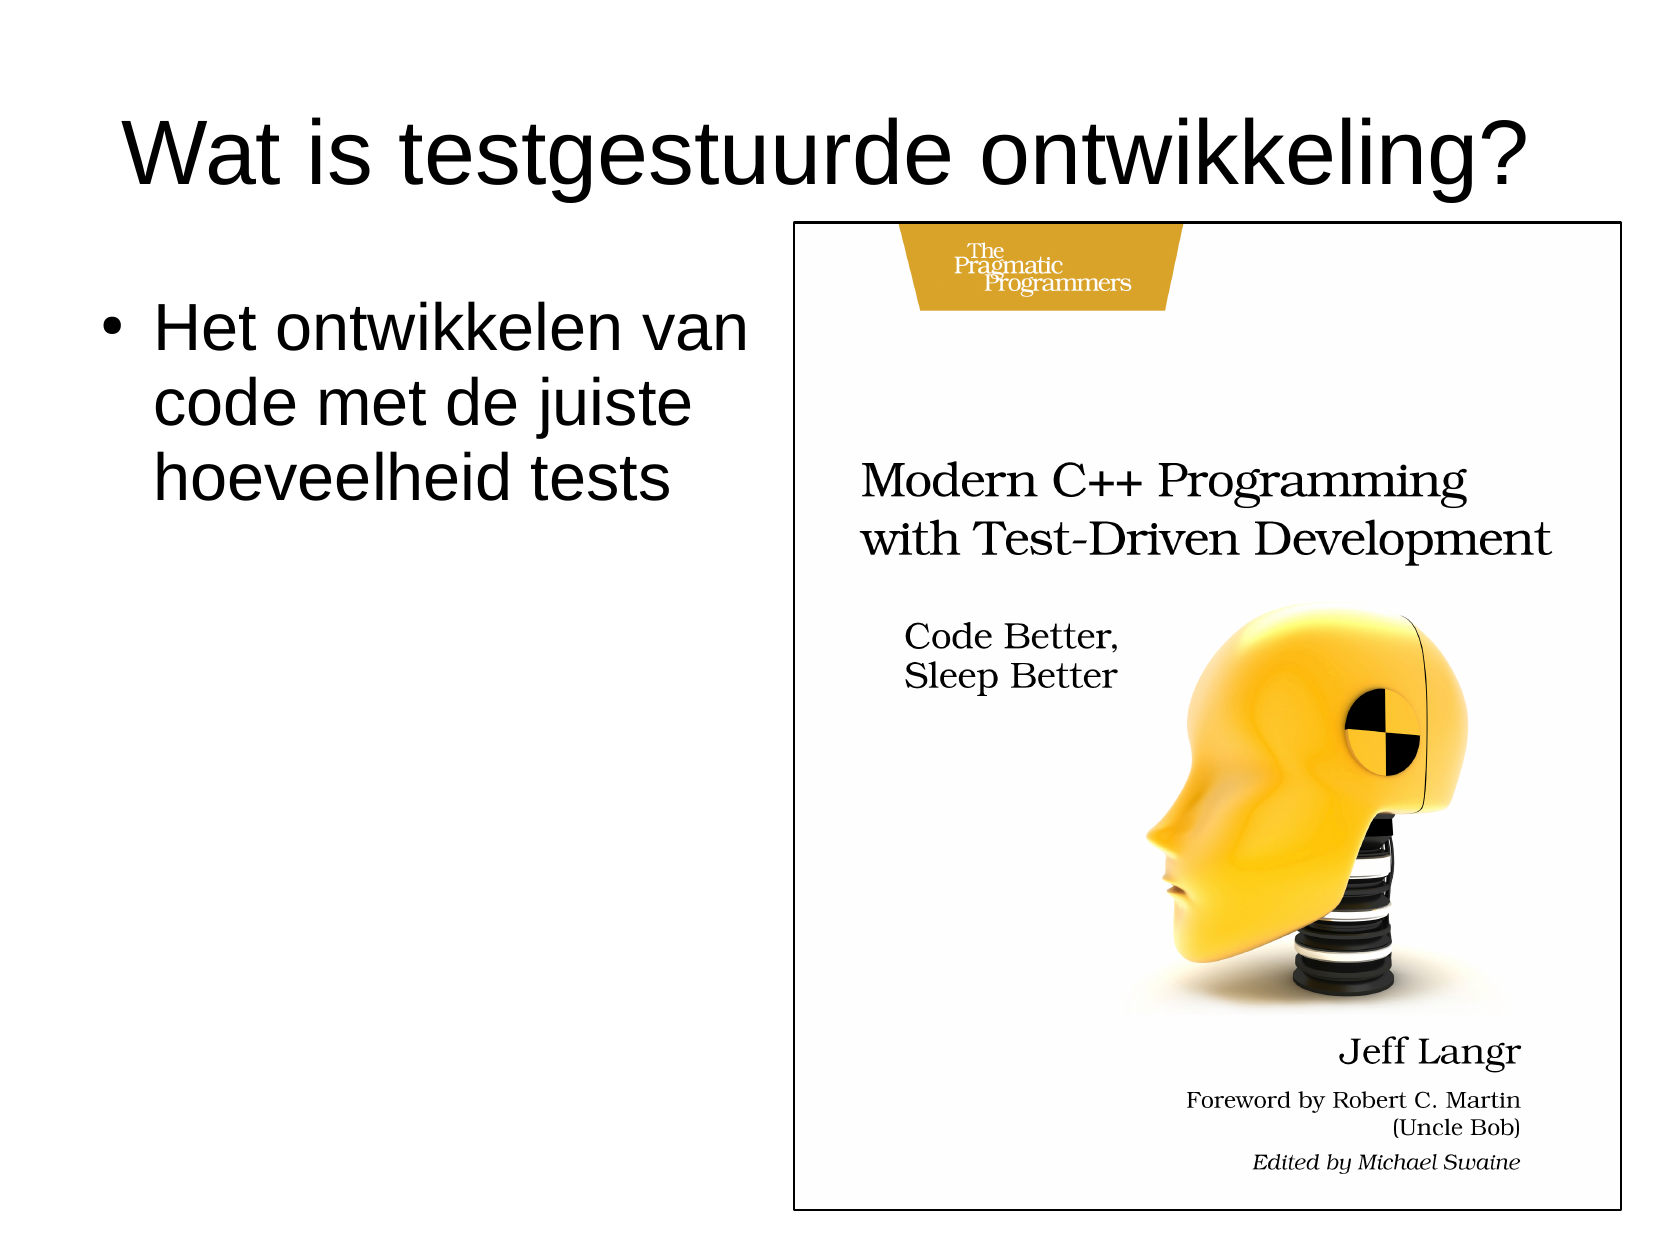

# Wat is testgestuurde ontwikkeling?
Het ontwikkelen van code met de juiste hoeveelheid tests